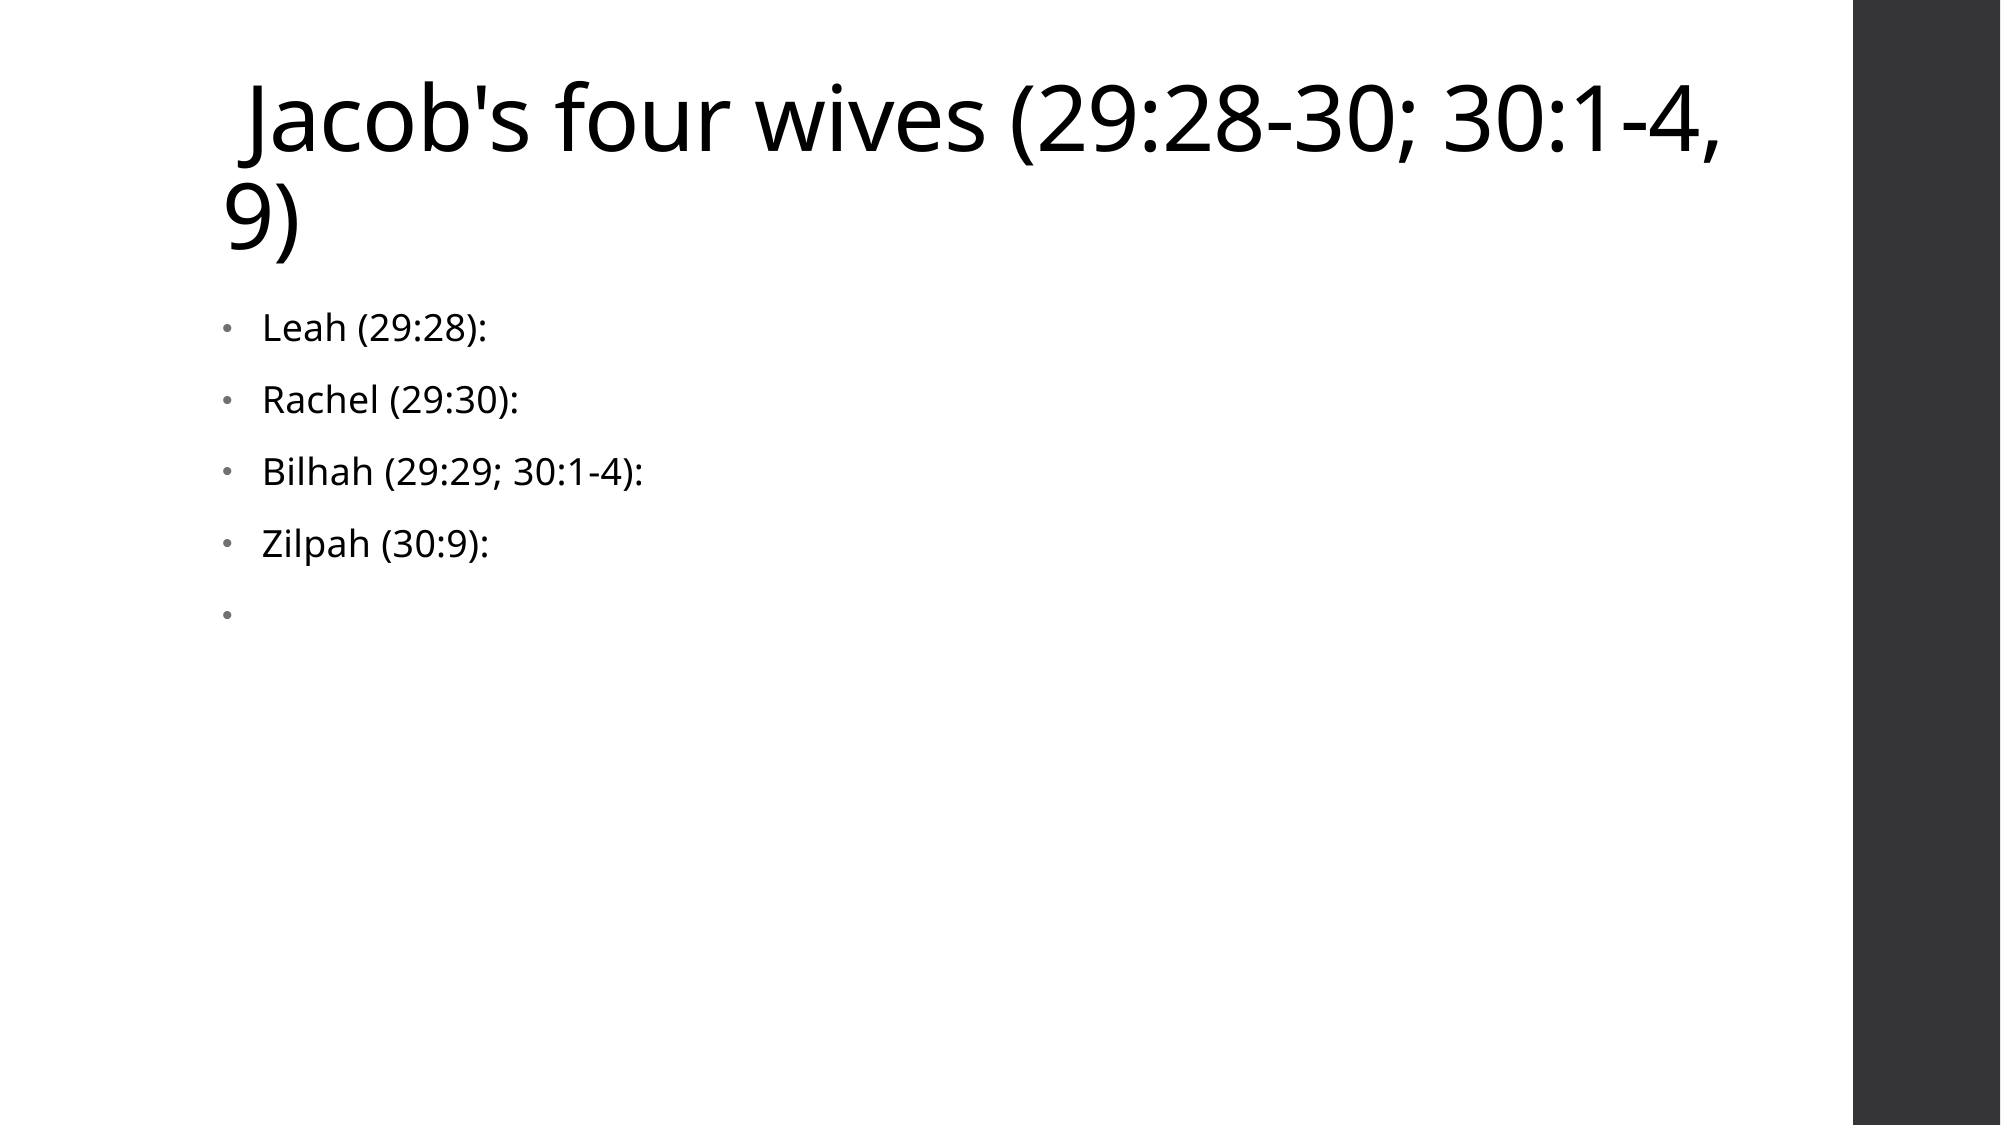

# Jacob's four wives (29:28-30; 30:1-4, 9)
 Leah (29:28):
 Rachel (29:30):
 Bilhah (29:29; 30:1-4):
 Zilpah (30:9):